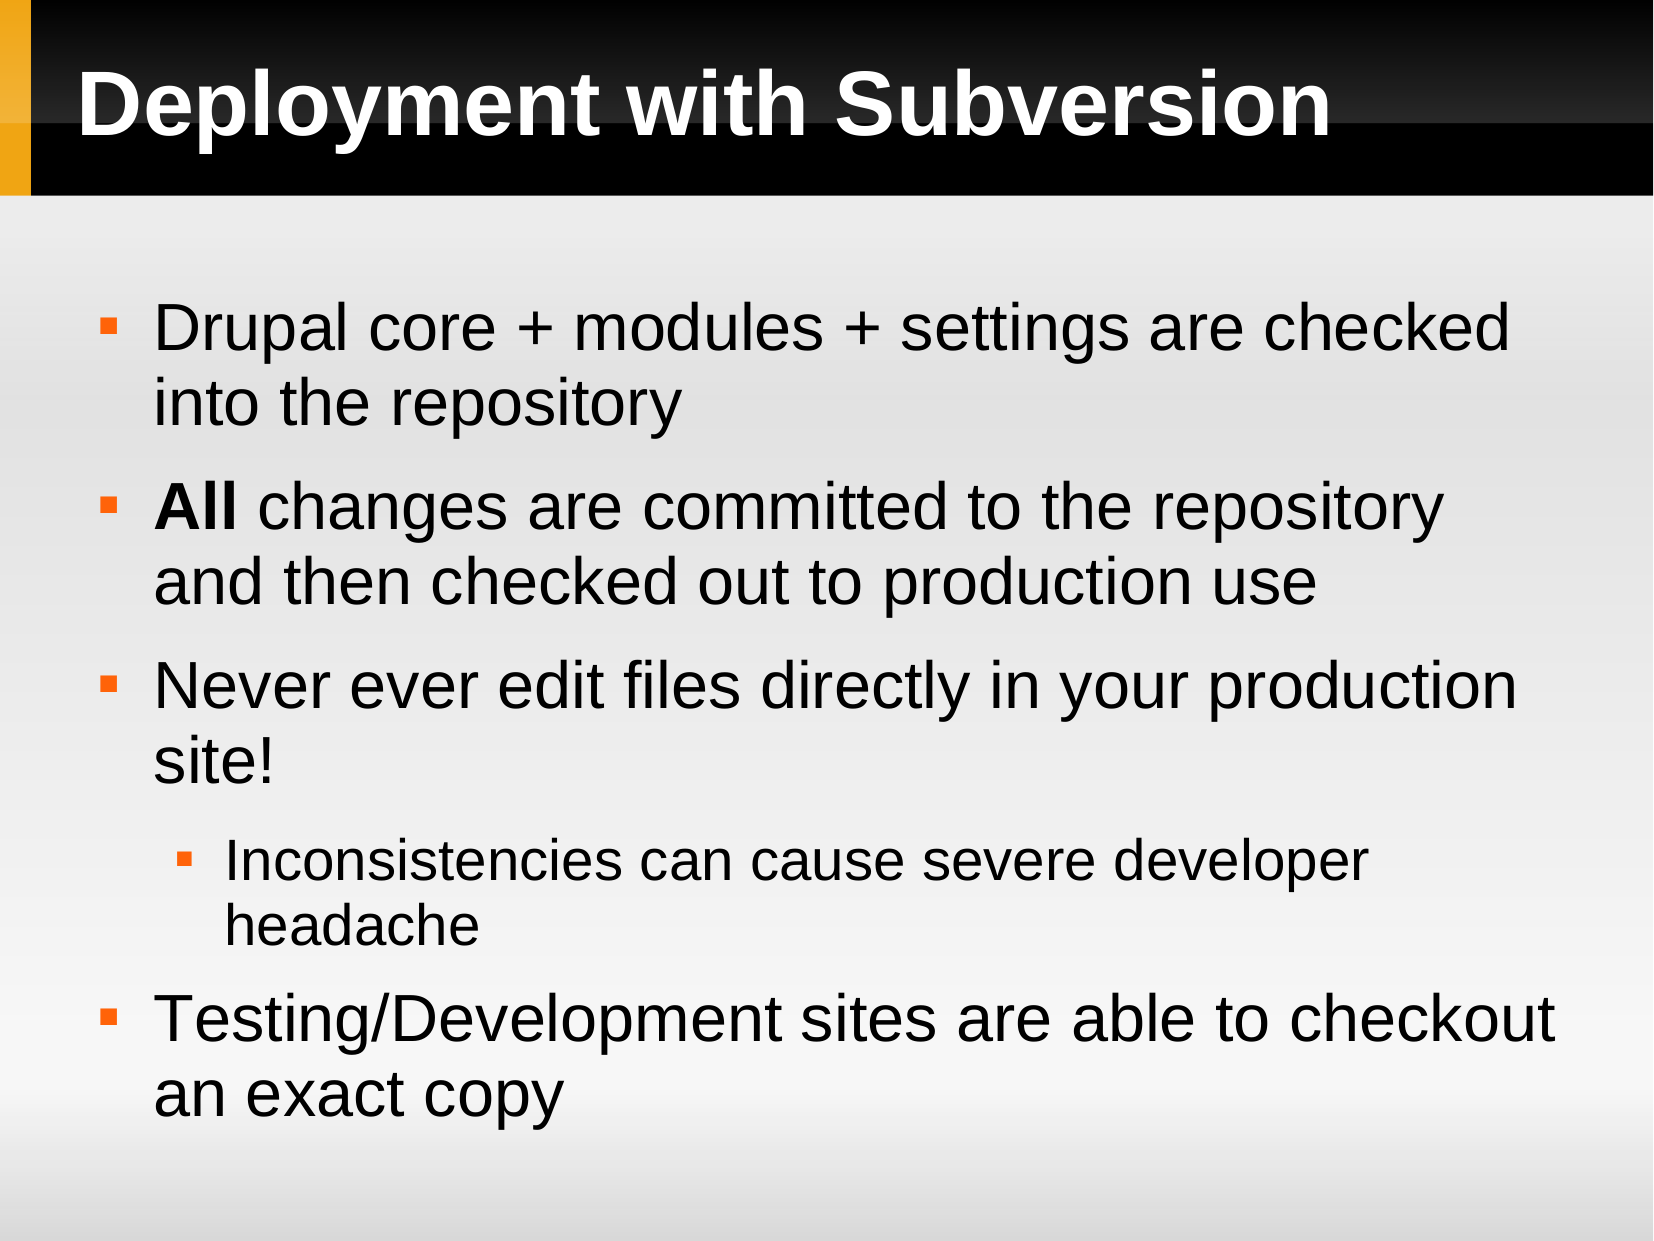

# Deployment with Subversion
Drupal core + modules + settings are checked into the repository
All changes are committed to the repository and then checked out to production use
Never ever edit files directly in your production site!
Inconsistencies can cause severe developer headache
Testing/Development sites are able to checkout an exact copy